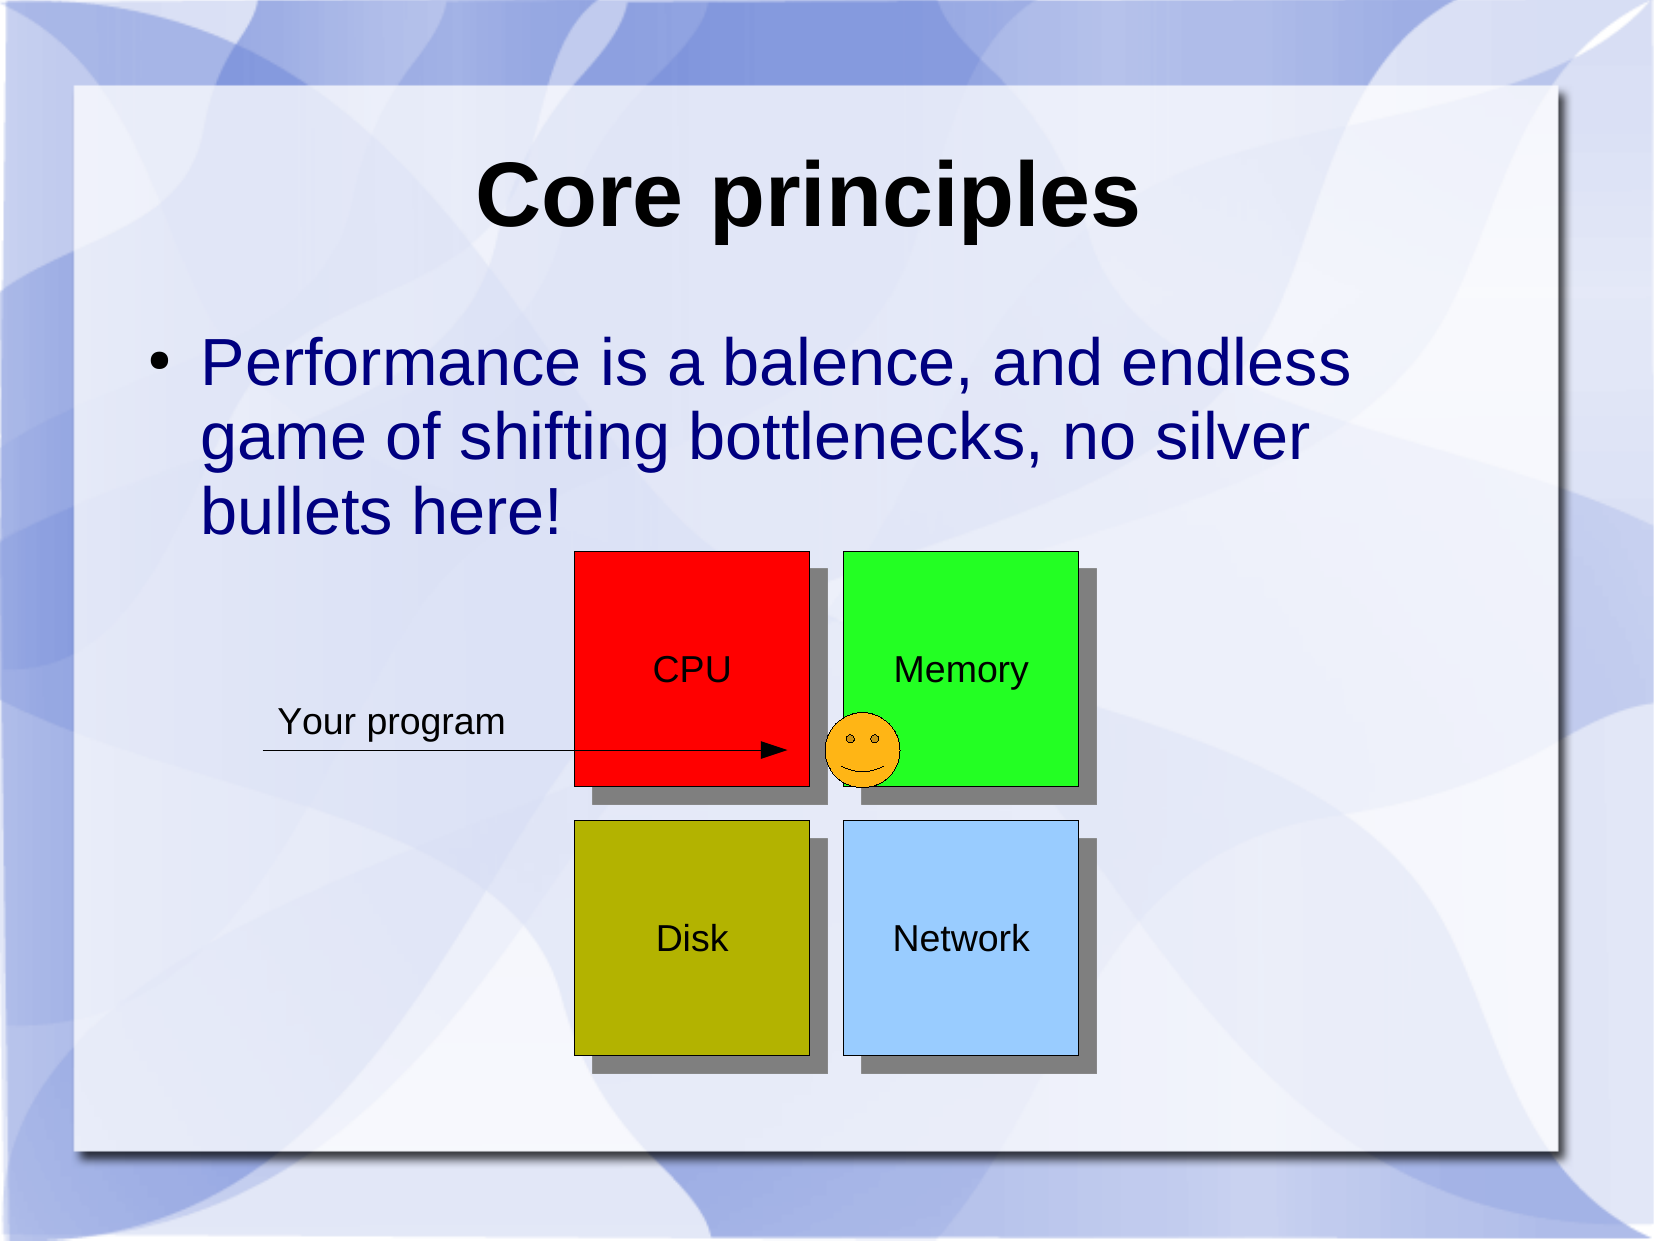

# Core principles
Performance is a balence, and endless game of shifting bottlenecks, no silver bullets here!
CPU
Memory
Disk
Network
Your program